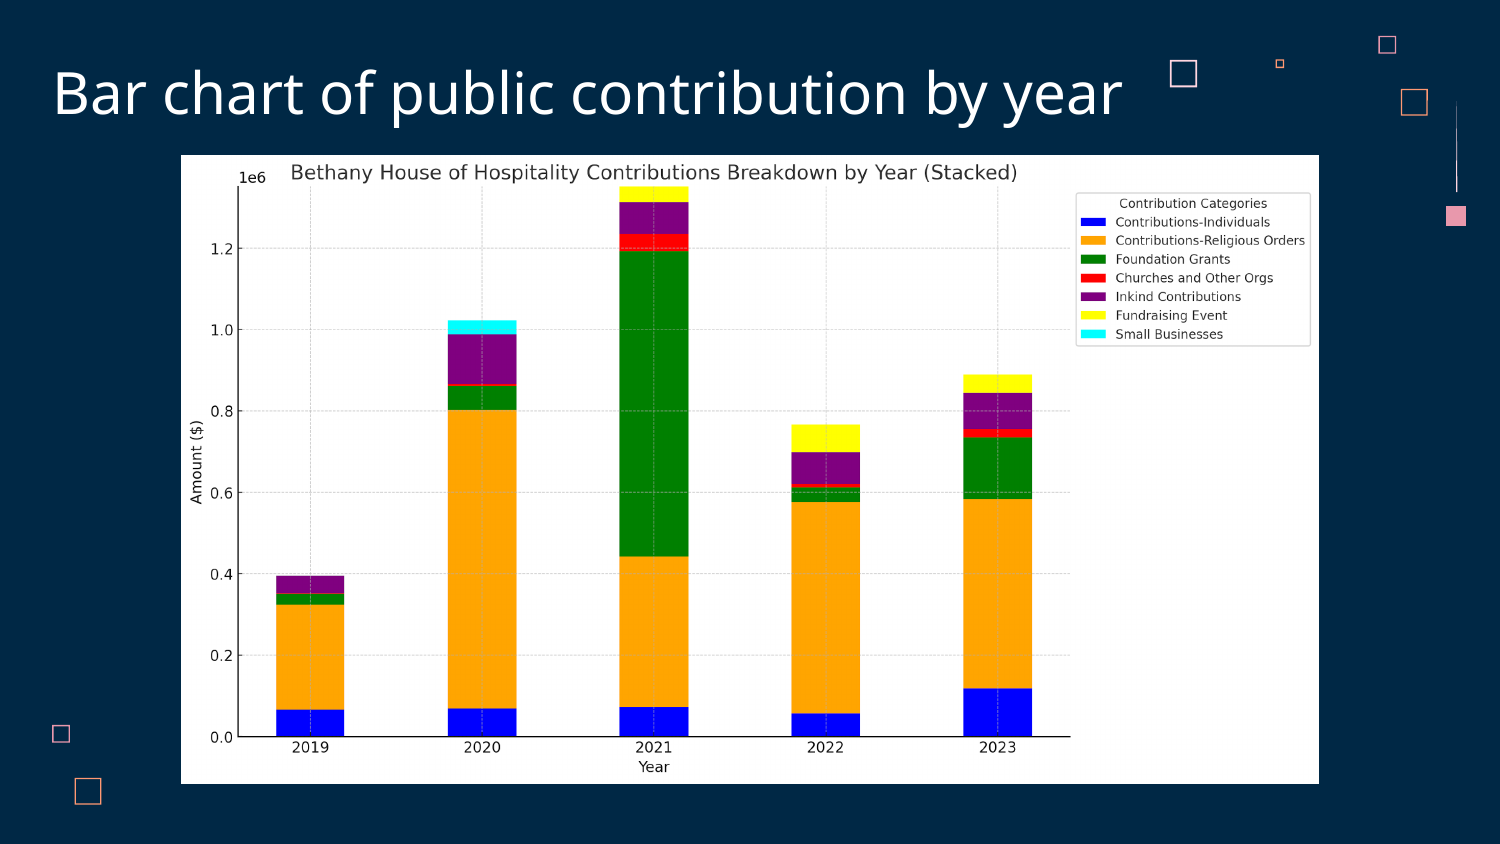

# Bar chart of public contribution by year